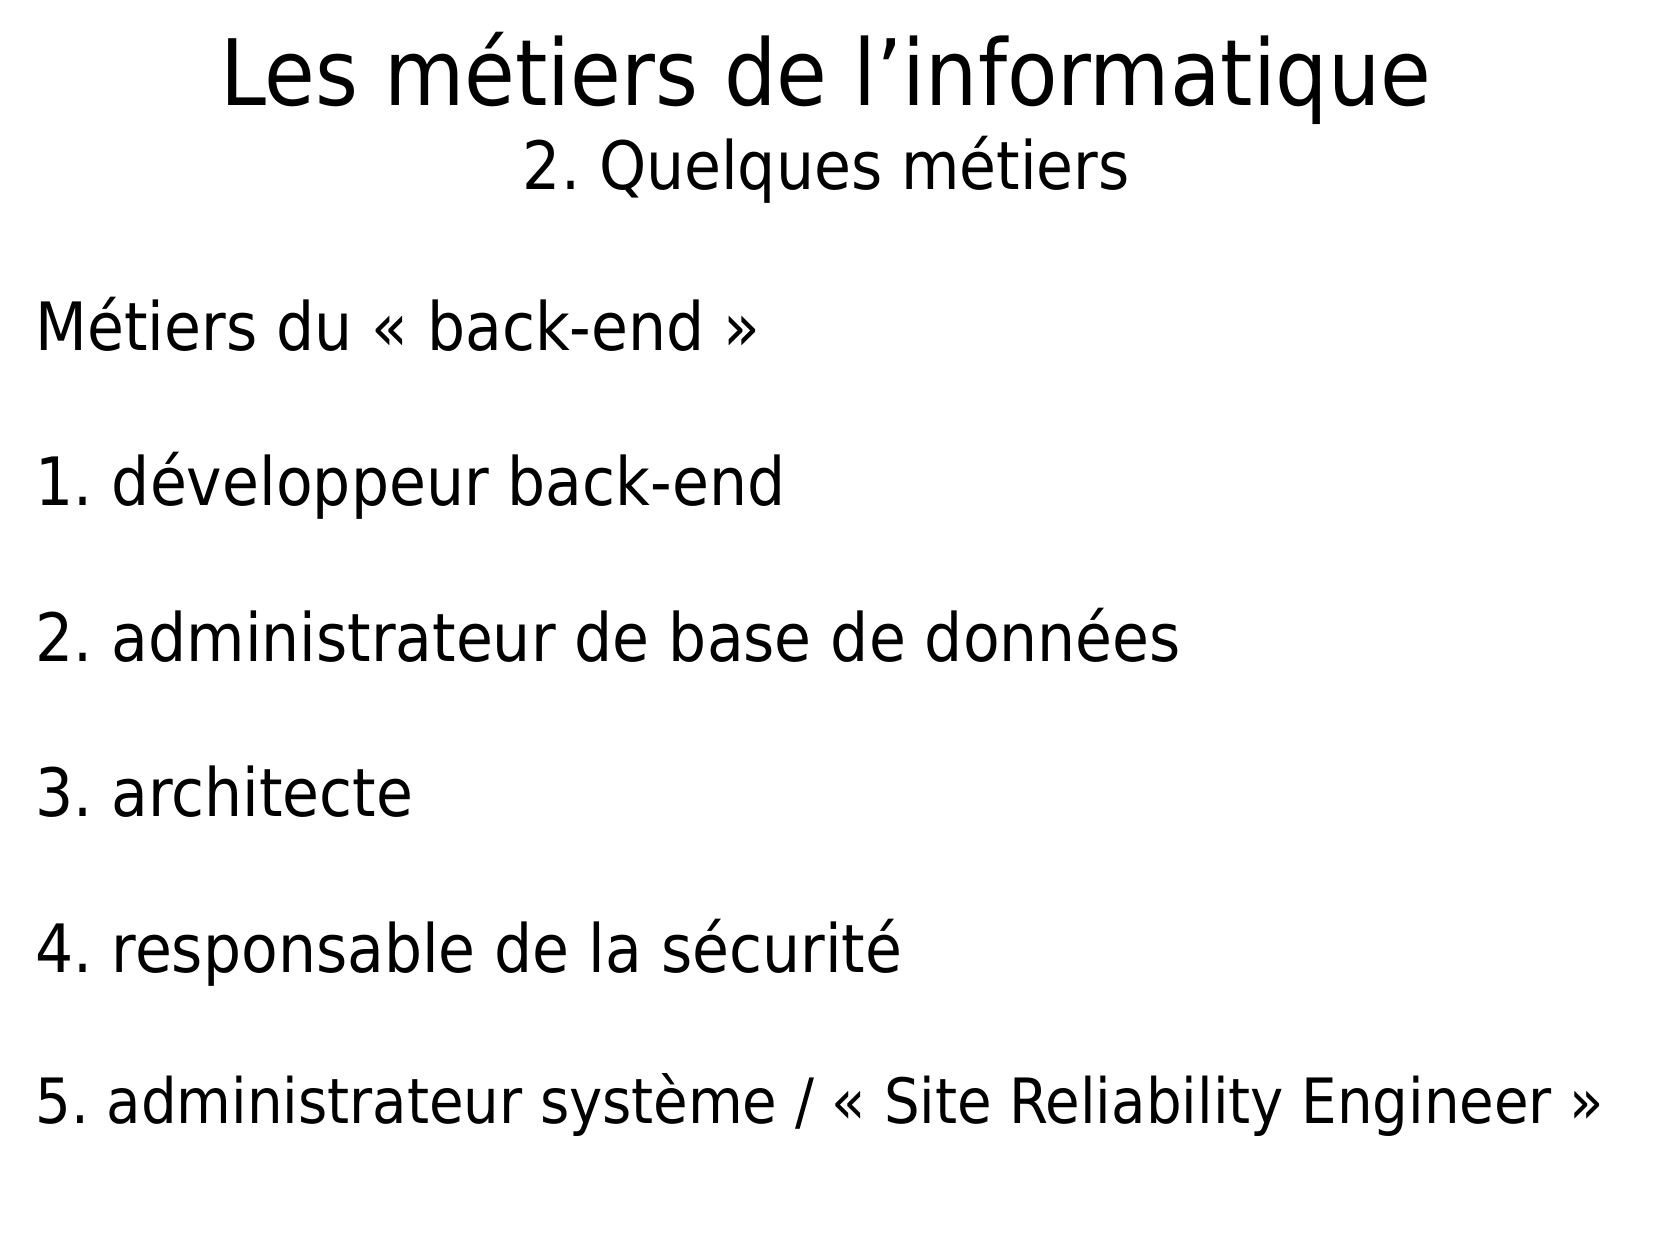

# Les métiers de l’informatique 2. Quelques métiers
Métiers du « back-end »
1. développeur back-end
2. administrateur de base de données
3. architecte
4. responsable de la sécurité
5. administrateur système / « Site Reliability Engineer »